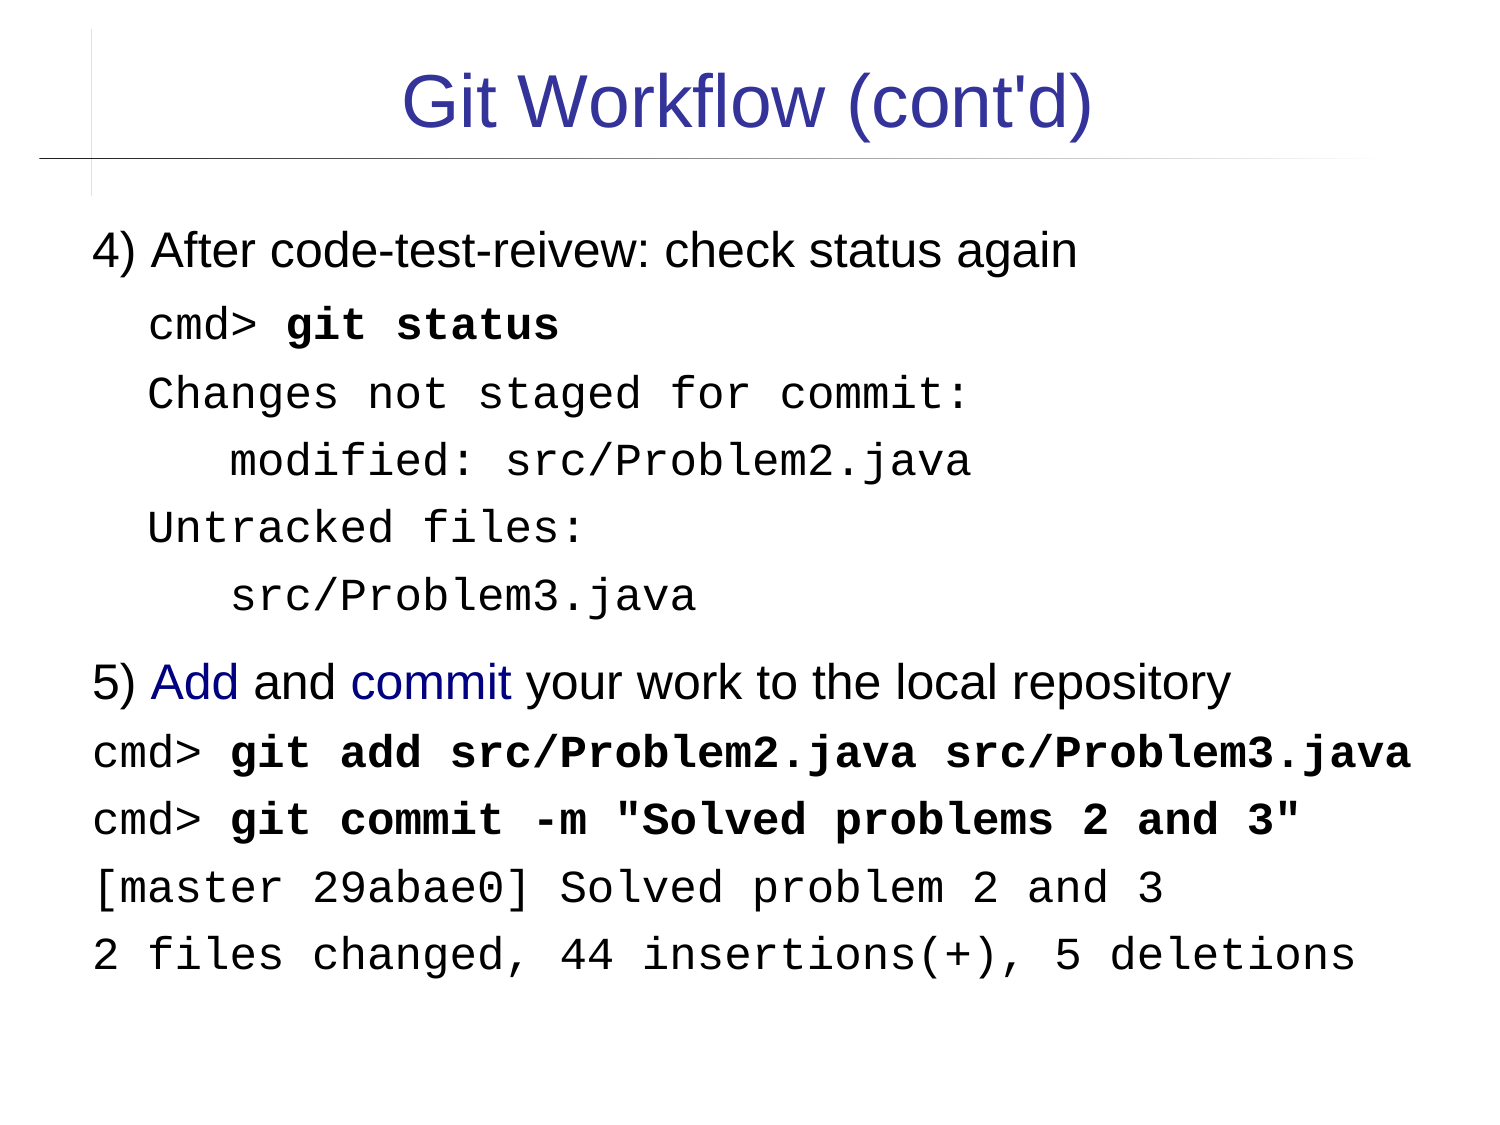

# Git Workflow (cont'd)
4) After code-test-reivew: check status again
 cmd> git status
 Changes not staged for commit:
 modified: src/Problem2.java
 Untracked files:
 src/Problem3.java
5) Add and commit your work to the local repository
cmd> git add src/Problem2.java src/Problem3.java
cmd> git commit -m "Solved problems 2 and 3"
[master 29abae0] Solved problem 2 and 3
2 files changed, 44 insertions(+), 5 deletions